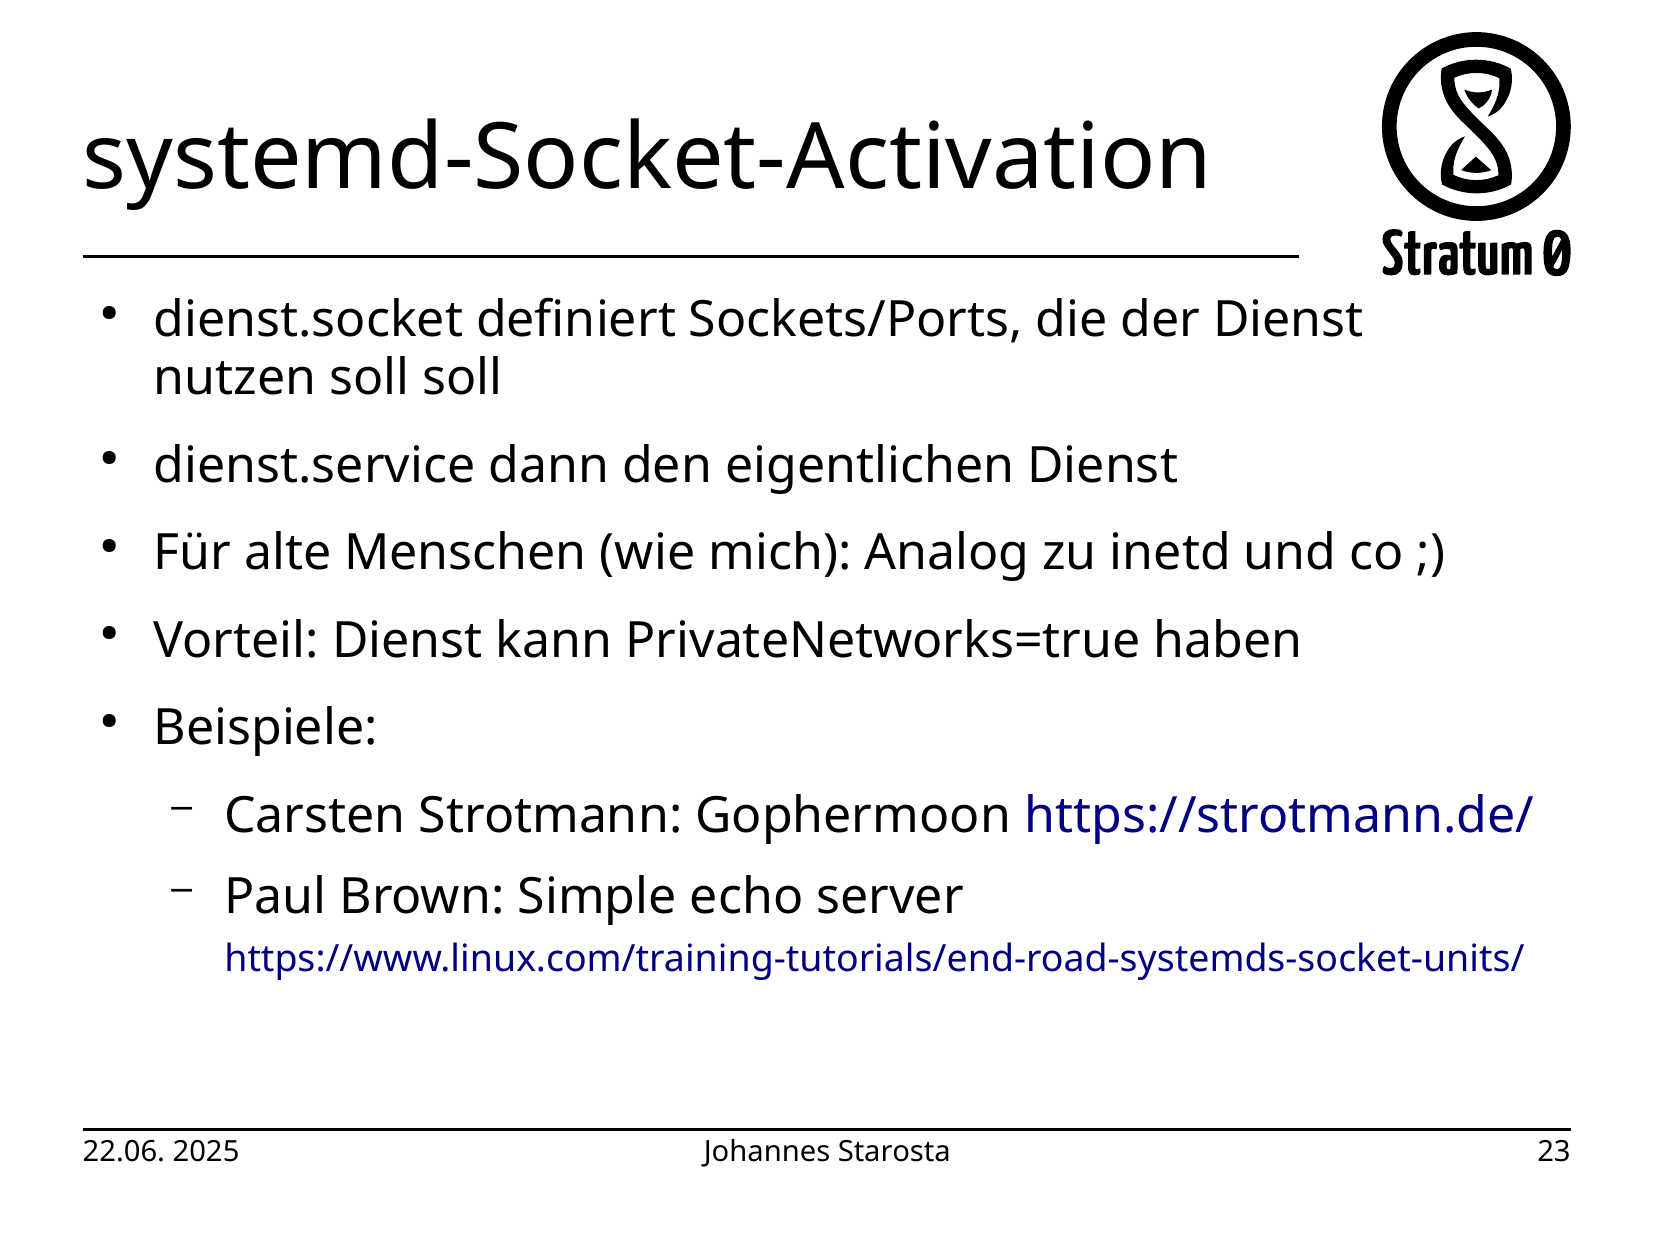

# systemd-Socket-Activation
dienst.socket definiert Sockets/Ports, die der Dienst nutzen soll soll
dienst.service dann den eigentlichen Dienst
Für alte Menschen (wie mich): Analog zu inetd und co ;)
Vorteil: Dienst kann PrivateNetworks=true haben
Beispiele:
Carsten Strotmann: Gophermoon https://strotmann.de/
Paul Brown: Simple echo server https://www.linux.com/training-tutorials/end-road-systemds-socket-units/
Chrissi^
23